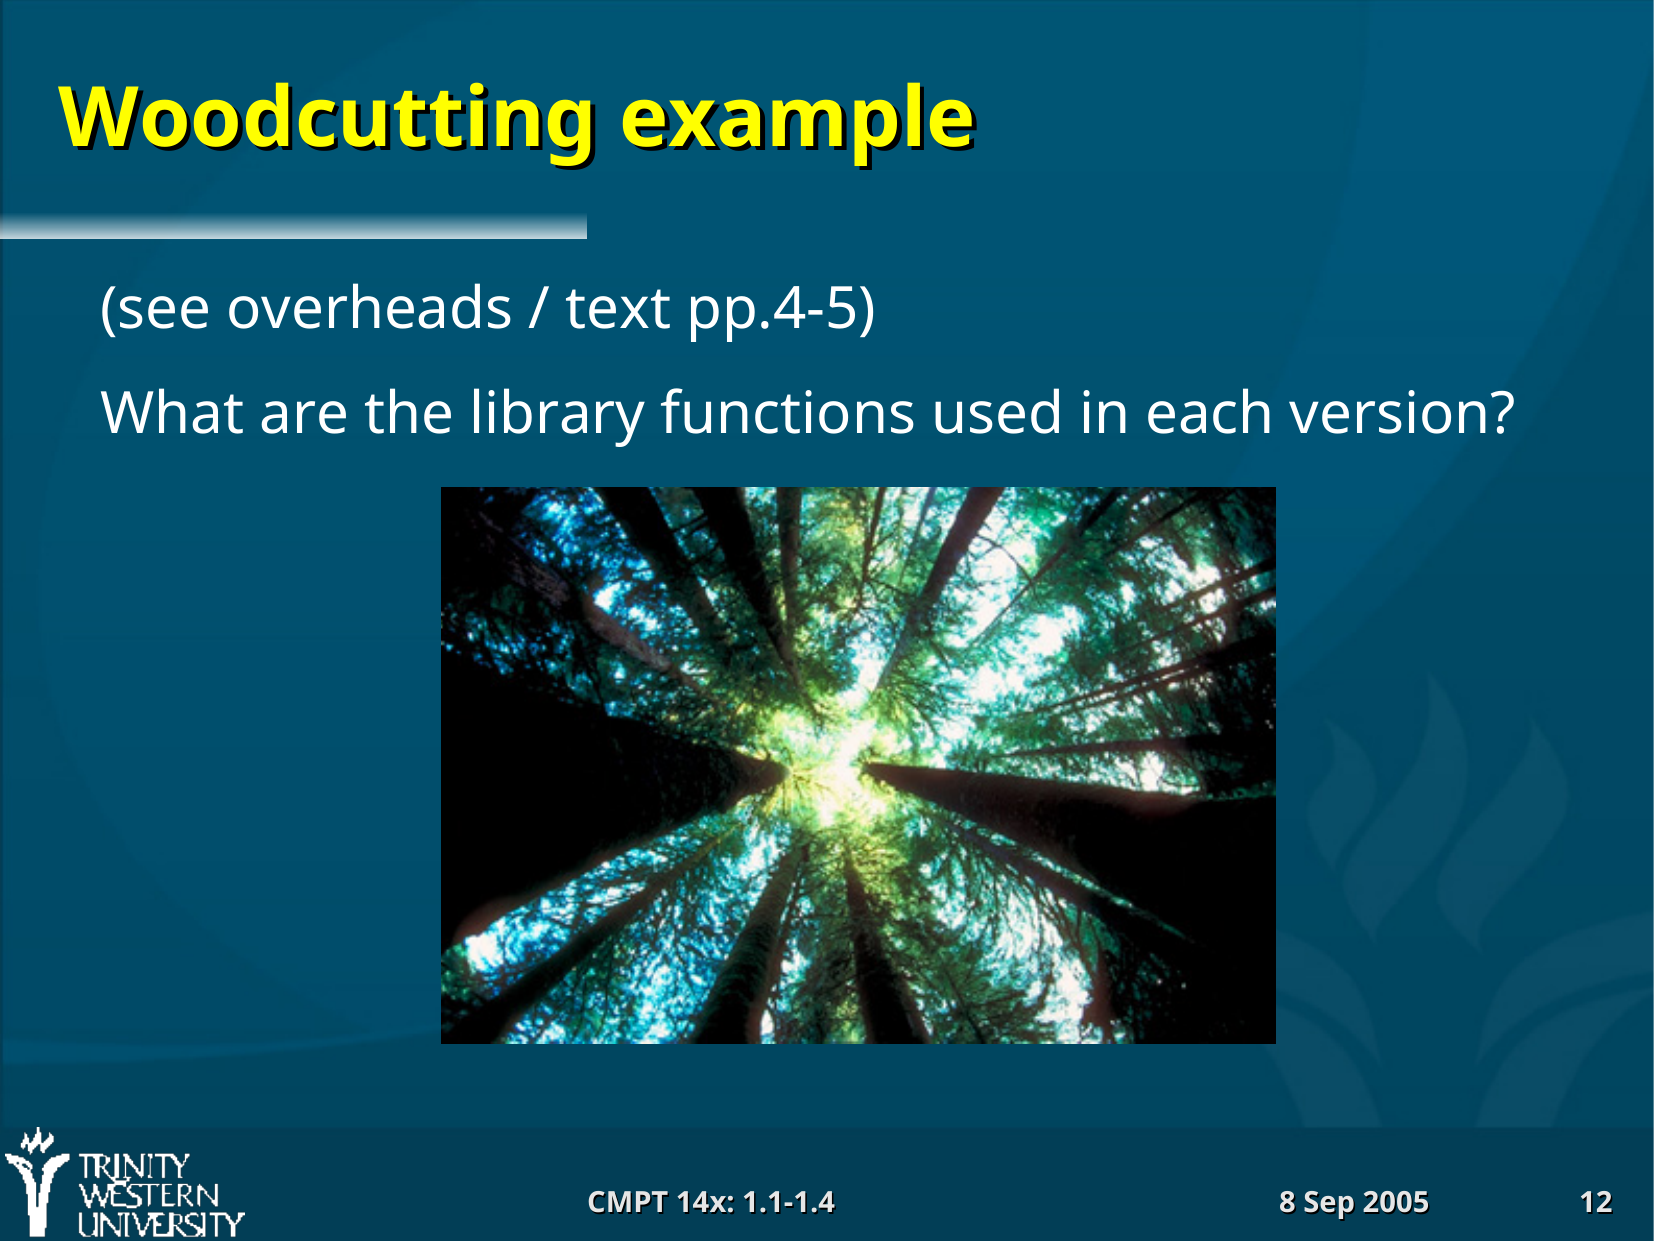

# Woodcutting example
(see overheads / text pp.4-5)
What are the library functions used in each version?
CMPT 14x: 1.1-1.4
8 Sep 2005
12